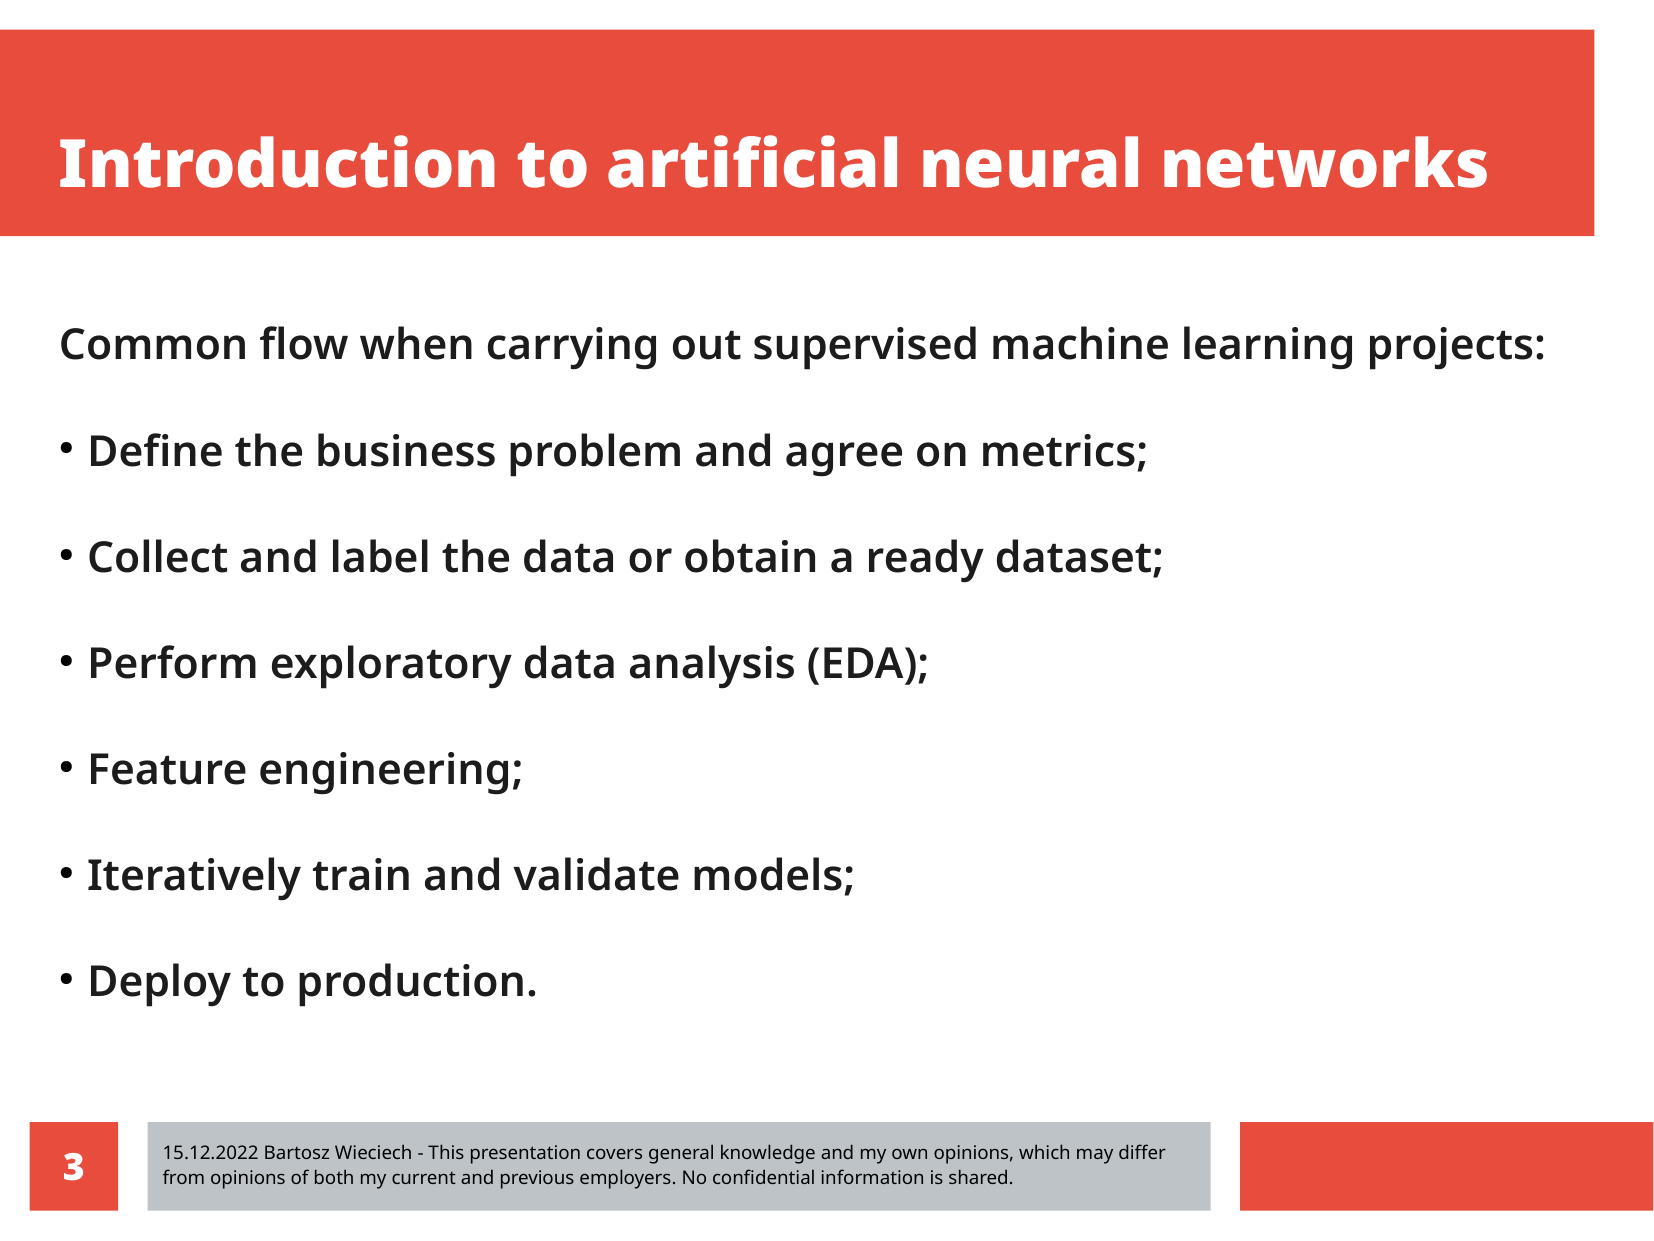

# Introduction to artificial neural networks
Common flow when carrying out supervised machine learning projects:
Define the business problem and agree on metrics;
Collect and label the data or obtain a ready dataset;
Perform exploratory data analysis (EDA);
Feature engineering;
Iteratively train and validate models;
Deploy to production.
3